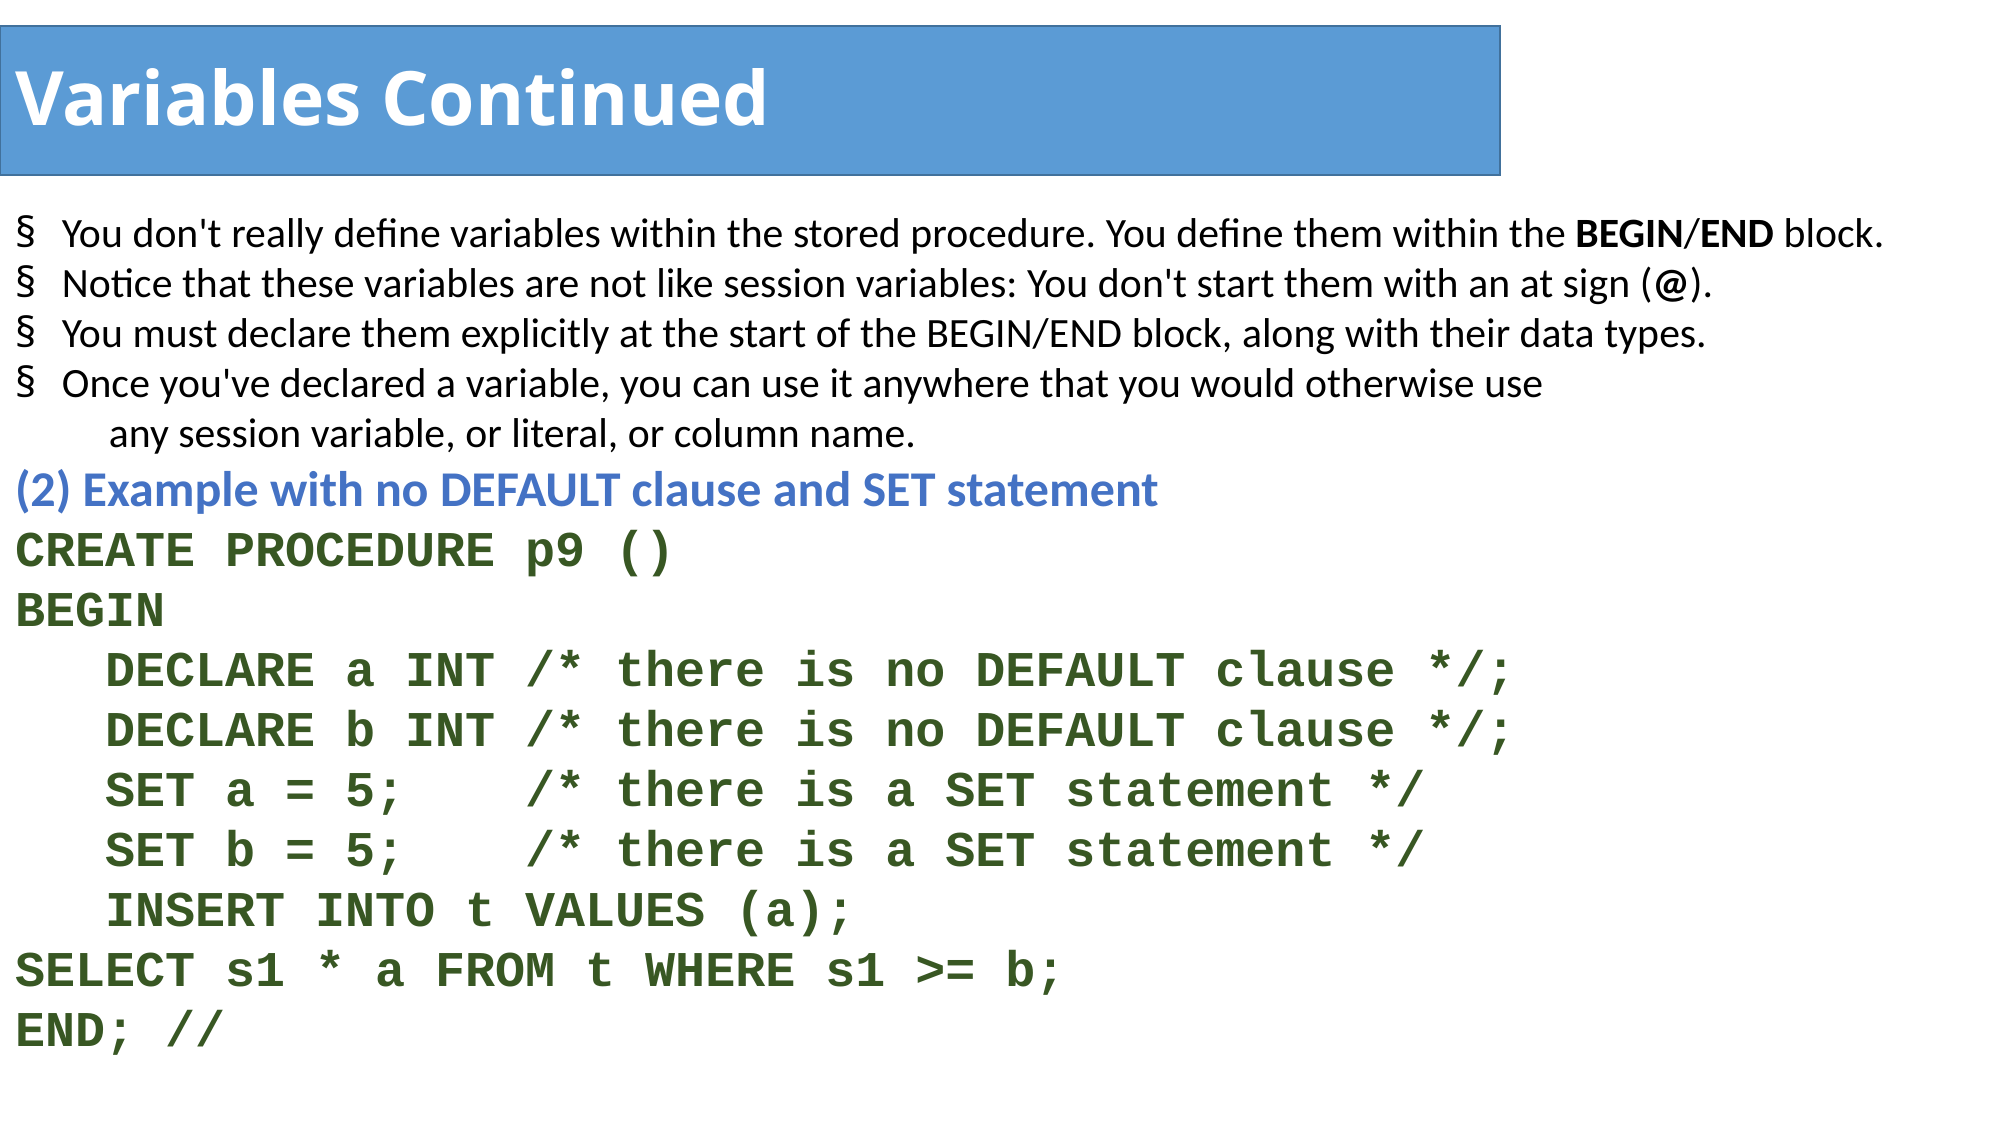

# Variables Continued
You don't really define variables within the stored procedure. You define them within the BEGIN/END block.
Notice that these variables are not like session variables: You don't start them with an at sign (@).
You must declare them explicitly at the start of the BEGIN/END block, along with their data types.
Once you've declared a variable, you can use it anywhere that you would otherwise use any session variable, or literal, or column name.
(2) Example with no DEFAULT clause and SET statement
CREATE PROCEDURE p9 ()
BEGIN
 DECLARE a INT /* there is no DEFAULT clause */;
 DECLARE b INT /* there is no DEFAULT clause */;
 SET a = 5; /* there is a SET statement */
 SET b = 5; /* there is a SET statement */
 INSERT INTO t VALUES (a);
SELECT s1 * a FROM t WHERE s1 >= b;
END; //